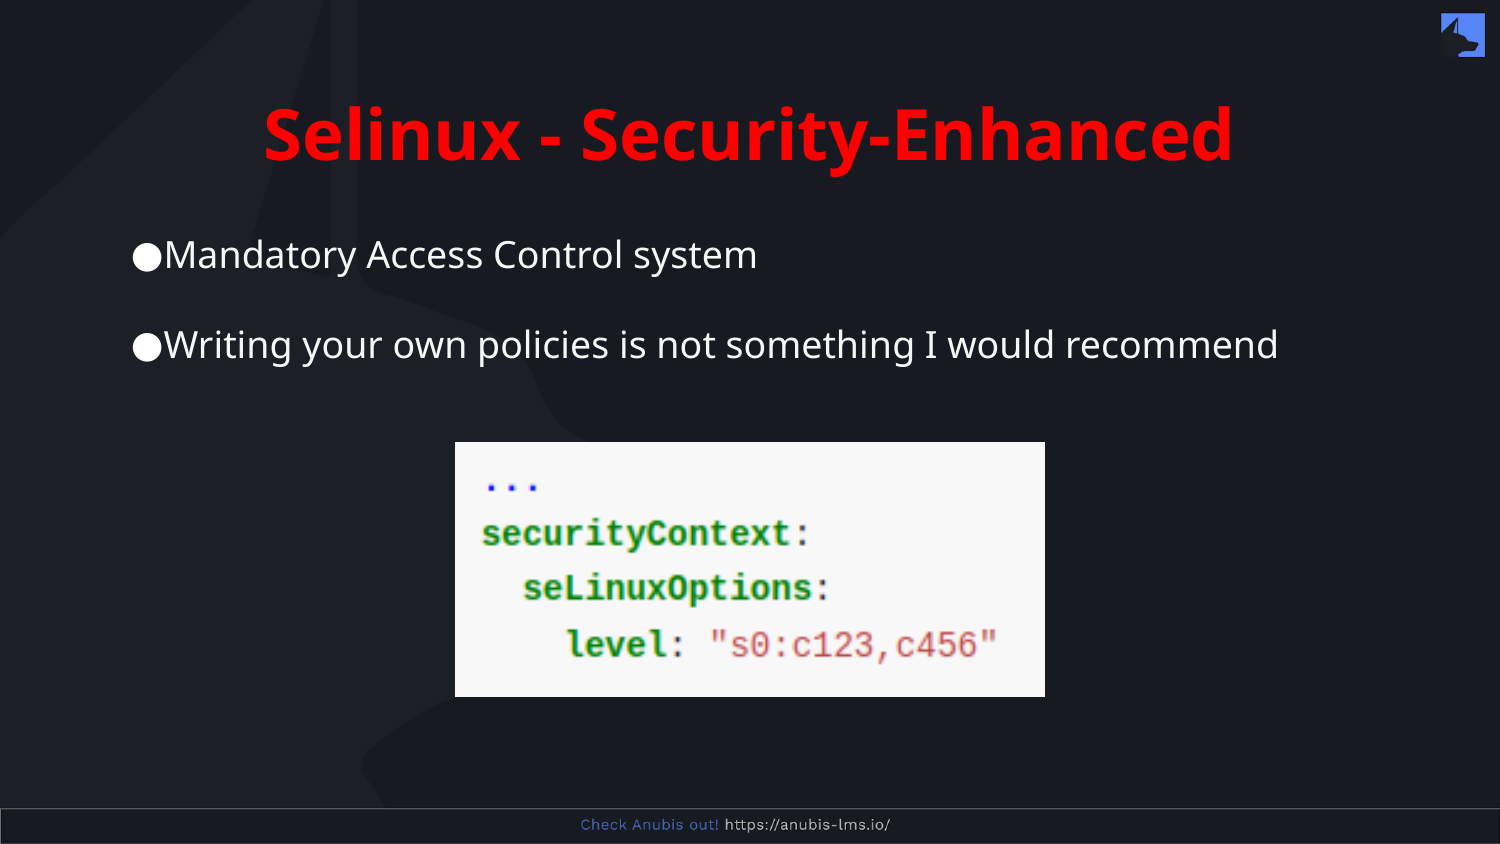

# Selinux - Security-Enhanced
Mandatory Access Control system
Writing your own policies is not something I would recommend